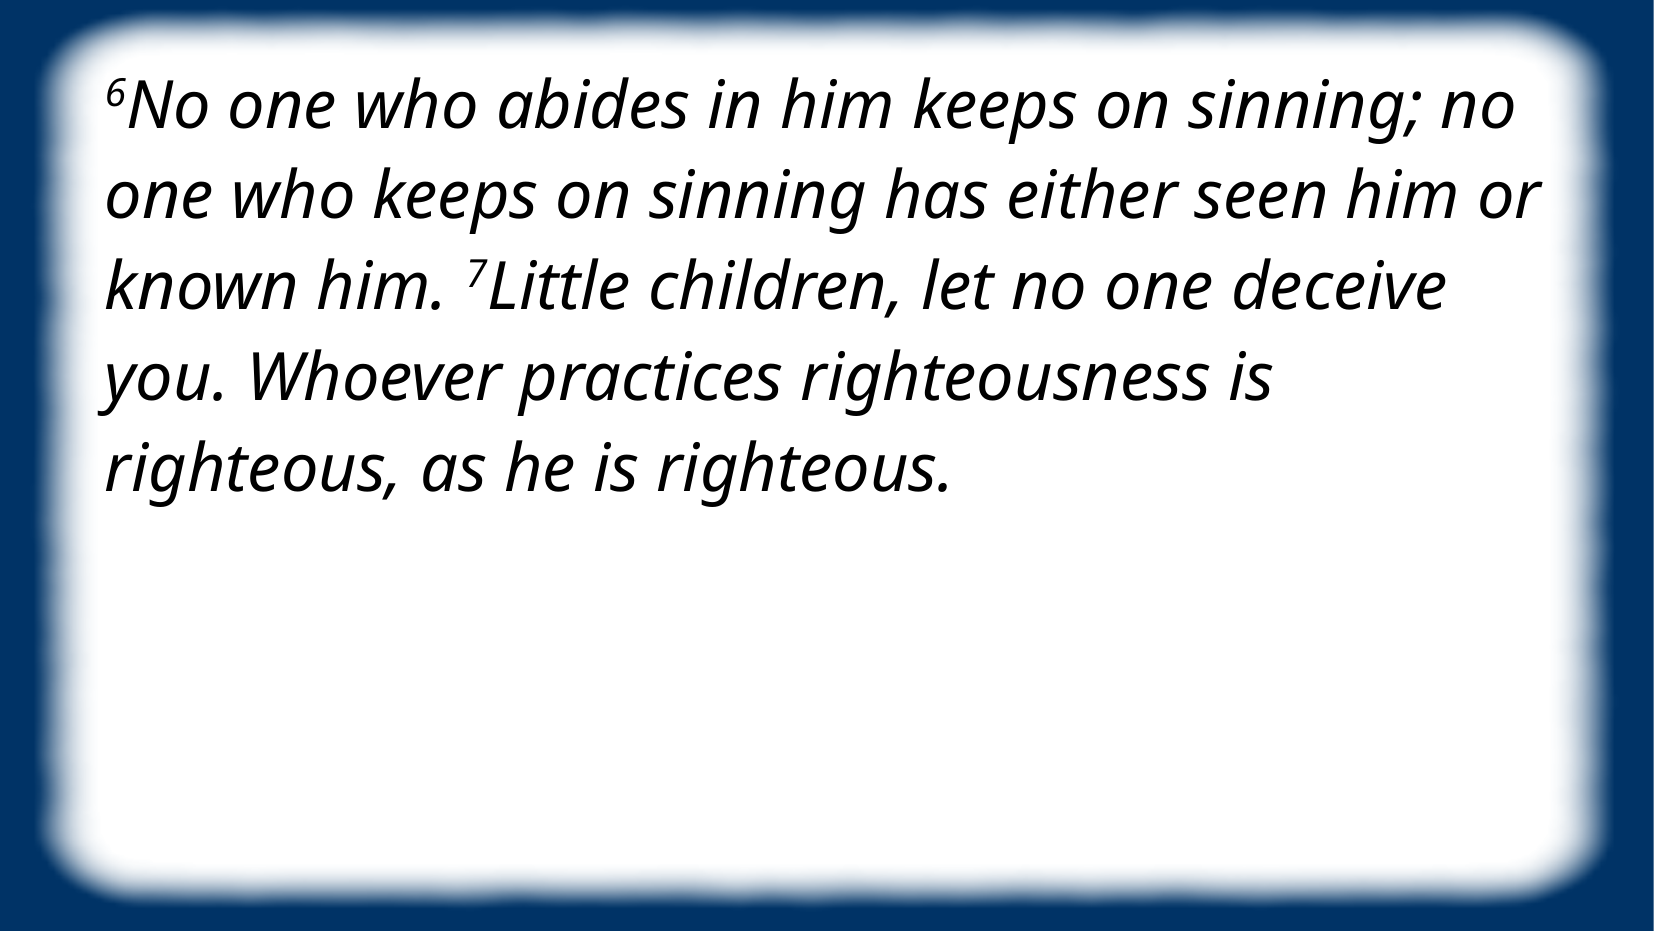

6No one who abides in him keeps on sinning; no one who keeps on sinning has either seen him or known him. 7Little children, let no one deceive you. Whoever practices righteousness is righteous, as he is righteous.